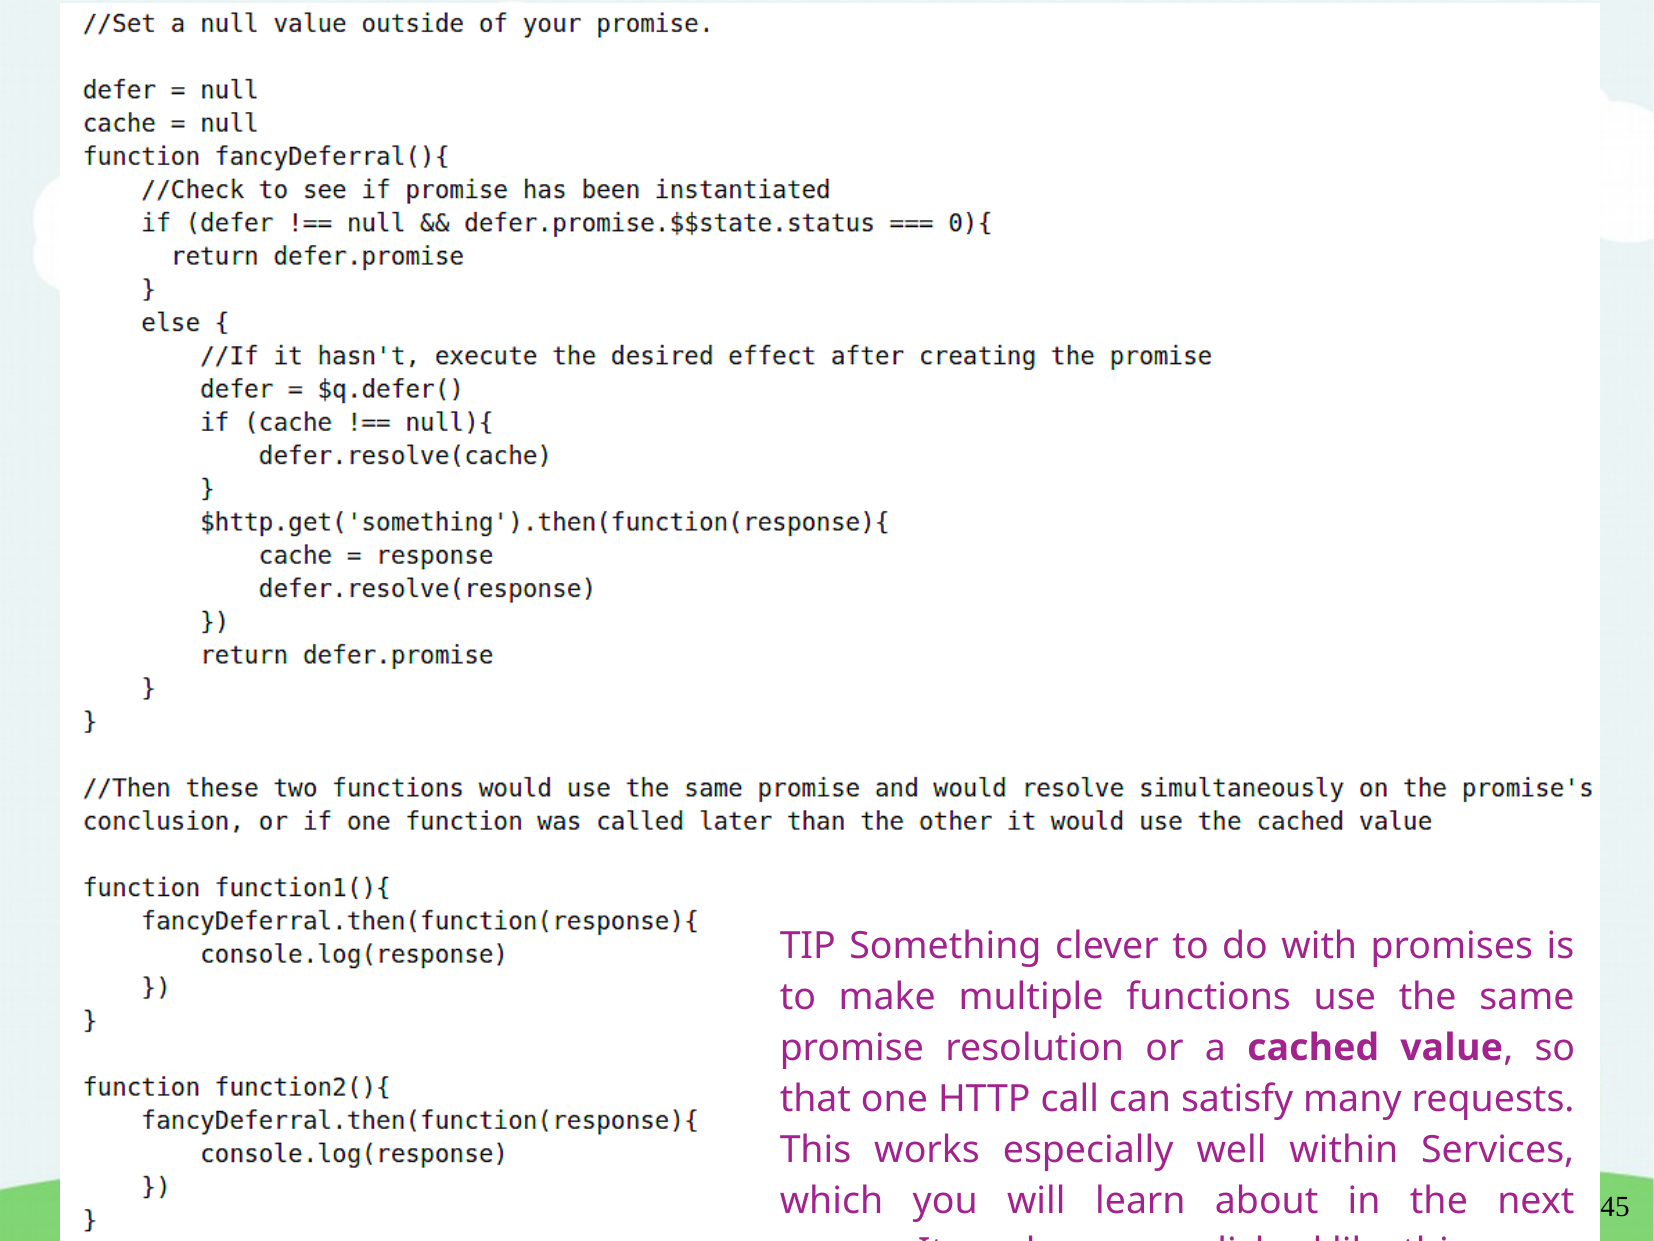

TIP Something clever to do with promises is to make multiple functions use the same promise resolution or a cached value, so that one HTTP call can satisfy many requests. This works especially well within Services, which you will learn about in the next course. It can be accomplished like this:
45